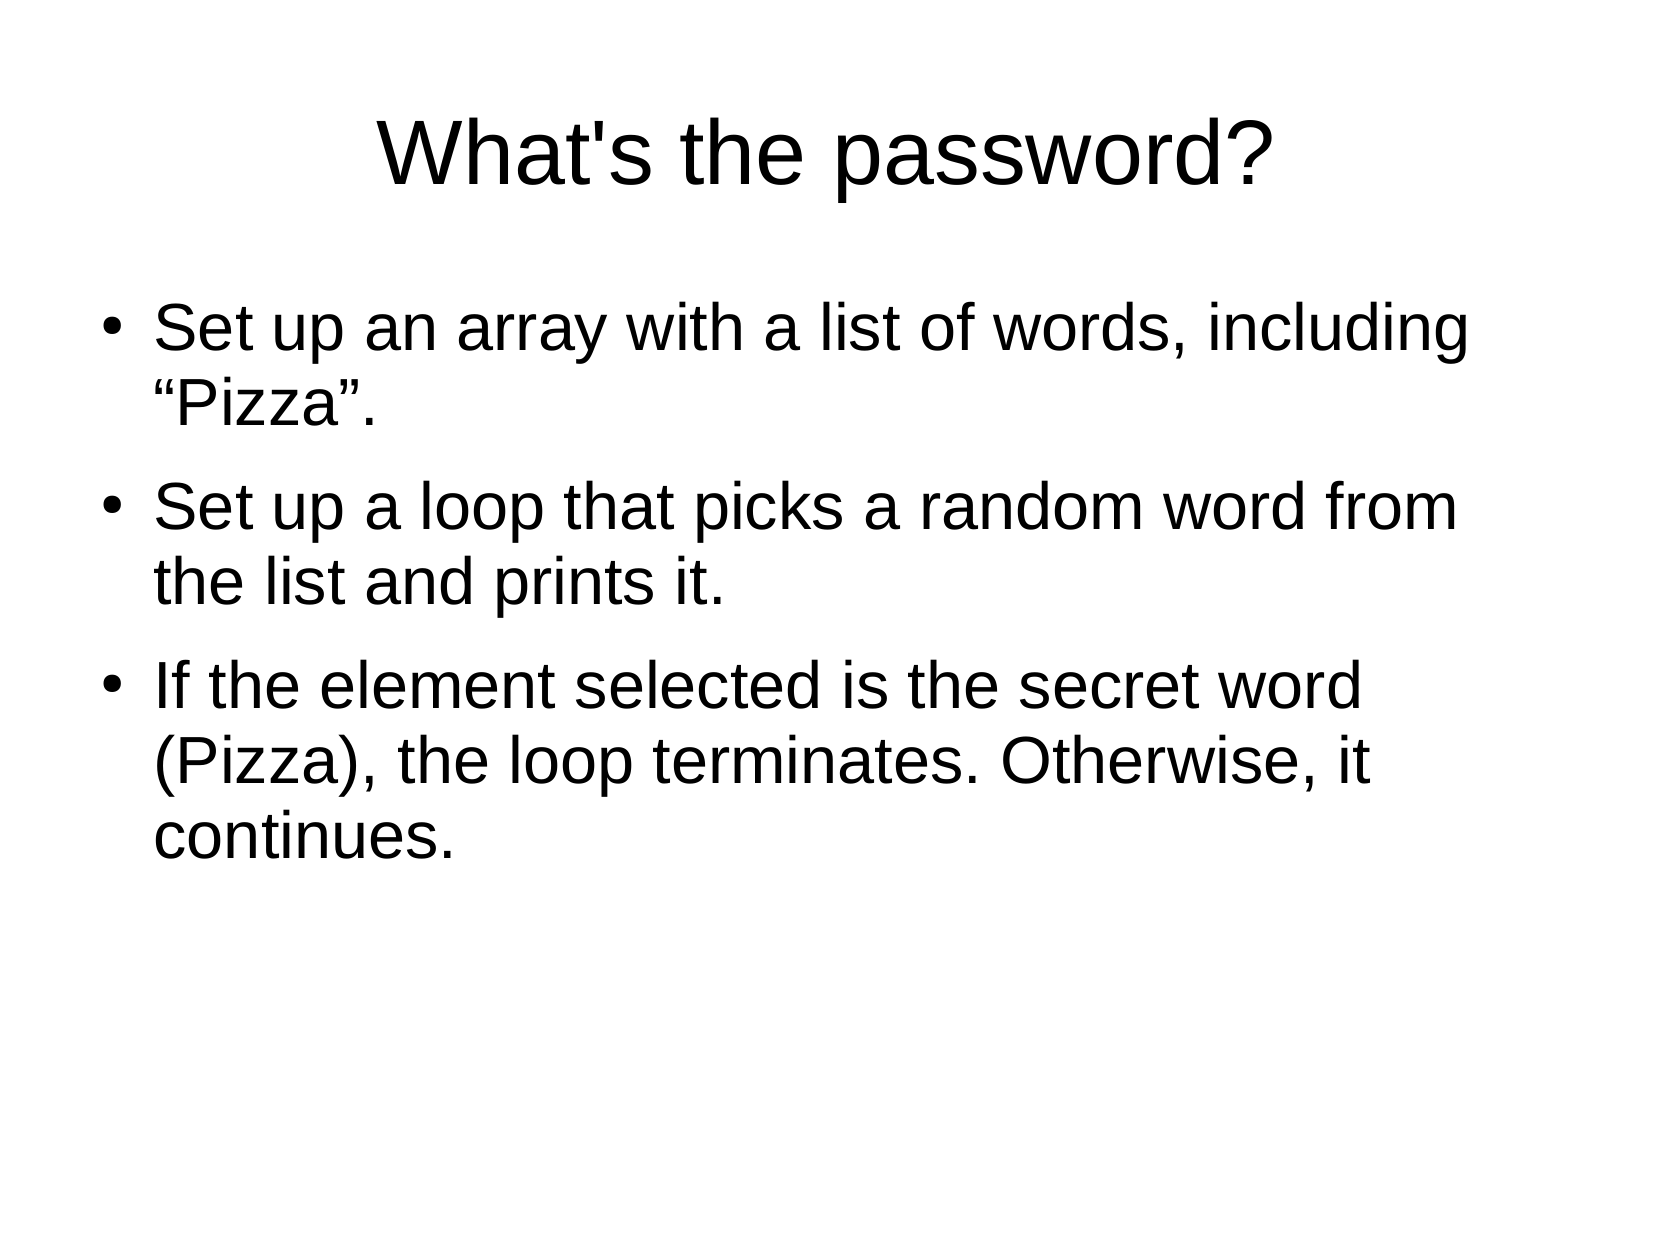

# What's the password?
Set up an array with a list of words, including “Pizza”.
Set up a loop that picks a random word from the list and prints it.
If the element selected is the secret word (Pizza), the loop terminates. Otherwise, it continues.